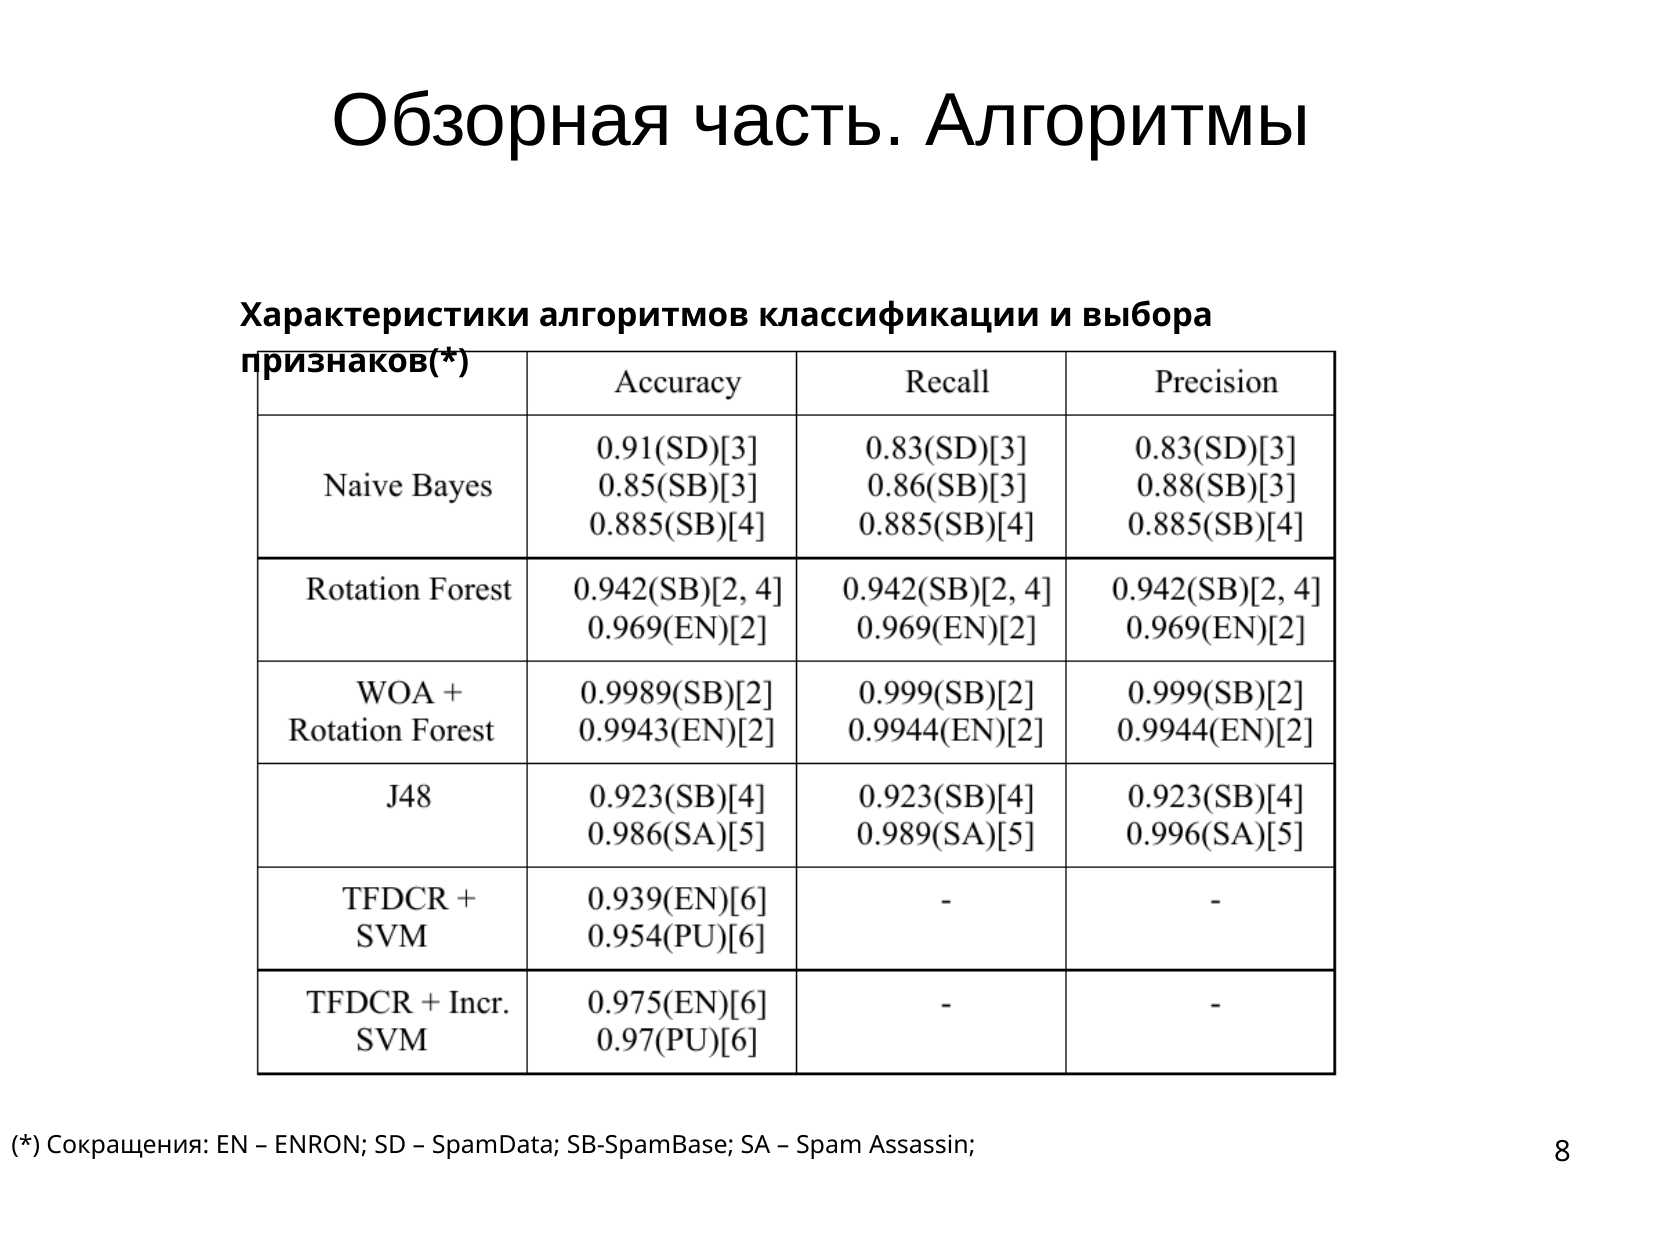

# Обзорная часть. Алгоритмы
Характеристики алгоритмов классификации и выбора признаков(*)
(*) Сокращения: EN – ENRON; SD – SpamData; SB-SpamBase; SA – Spam Assassin;
8
Москва, 2020 г.